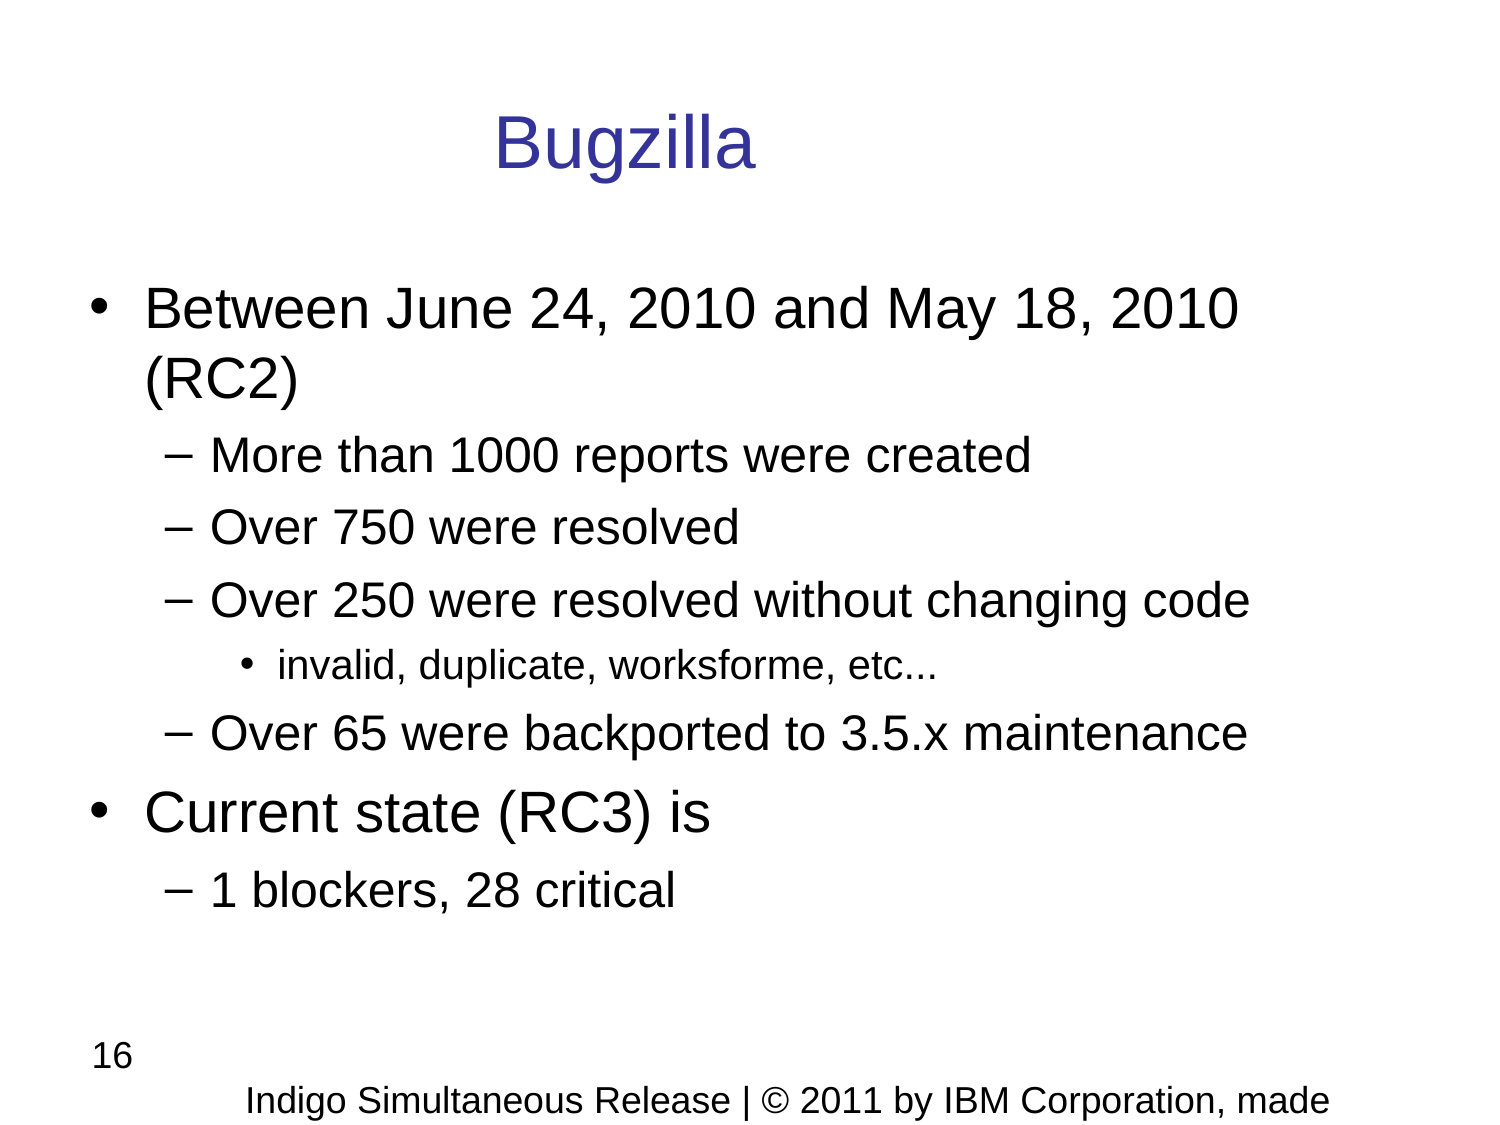

# Bugzilla
Between June 24, 2010 and May 18, 2010 (RC2)
More than 1000 reports were created
Over 750 were resolved
Over 250 were resolved without changing code
invalid, duplicate, worksforme, etc...
Over 65 were backported to 3.5.x maintenance
Current state (RC3) is
1 blockers, 28 critical
16